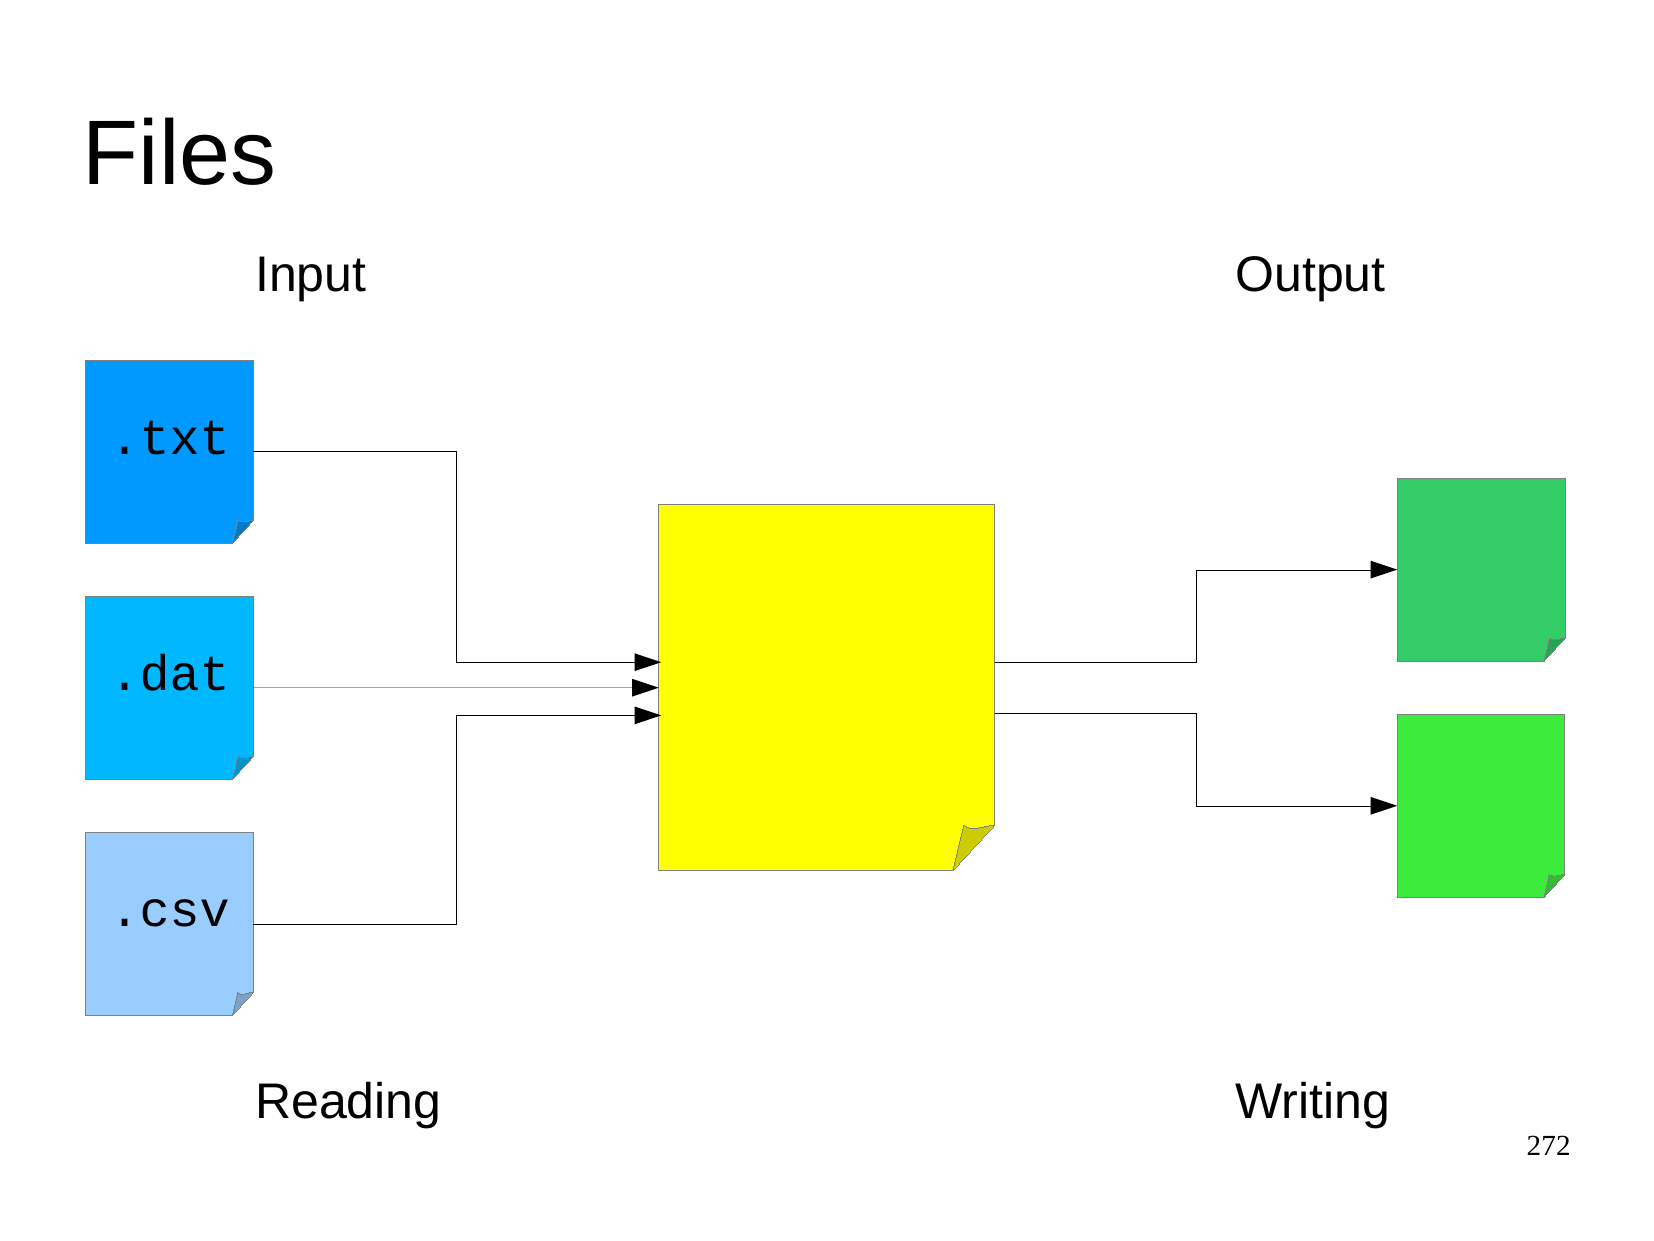

# Files
Input
Output
.txt
.dat
.csv
Reading
Writing
272